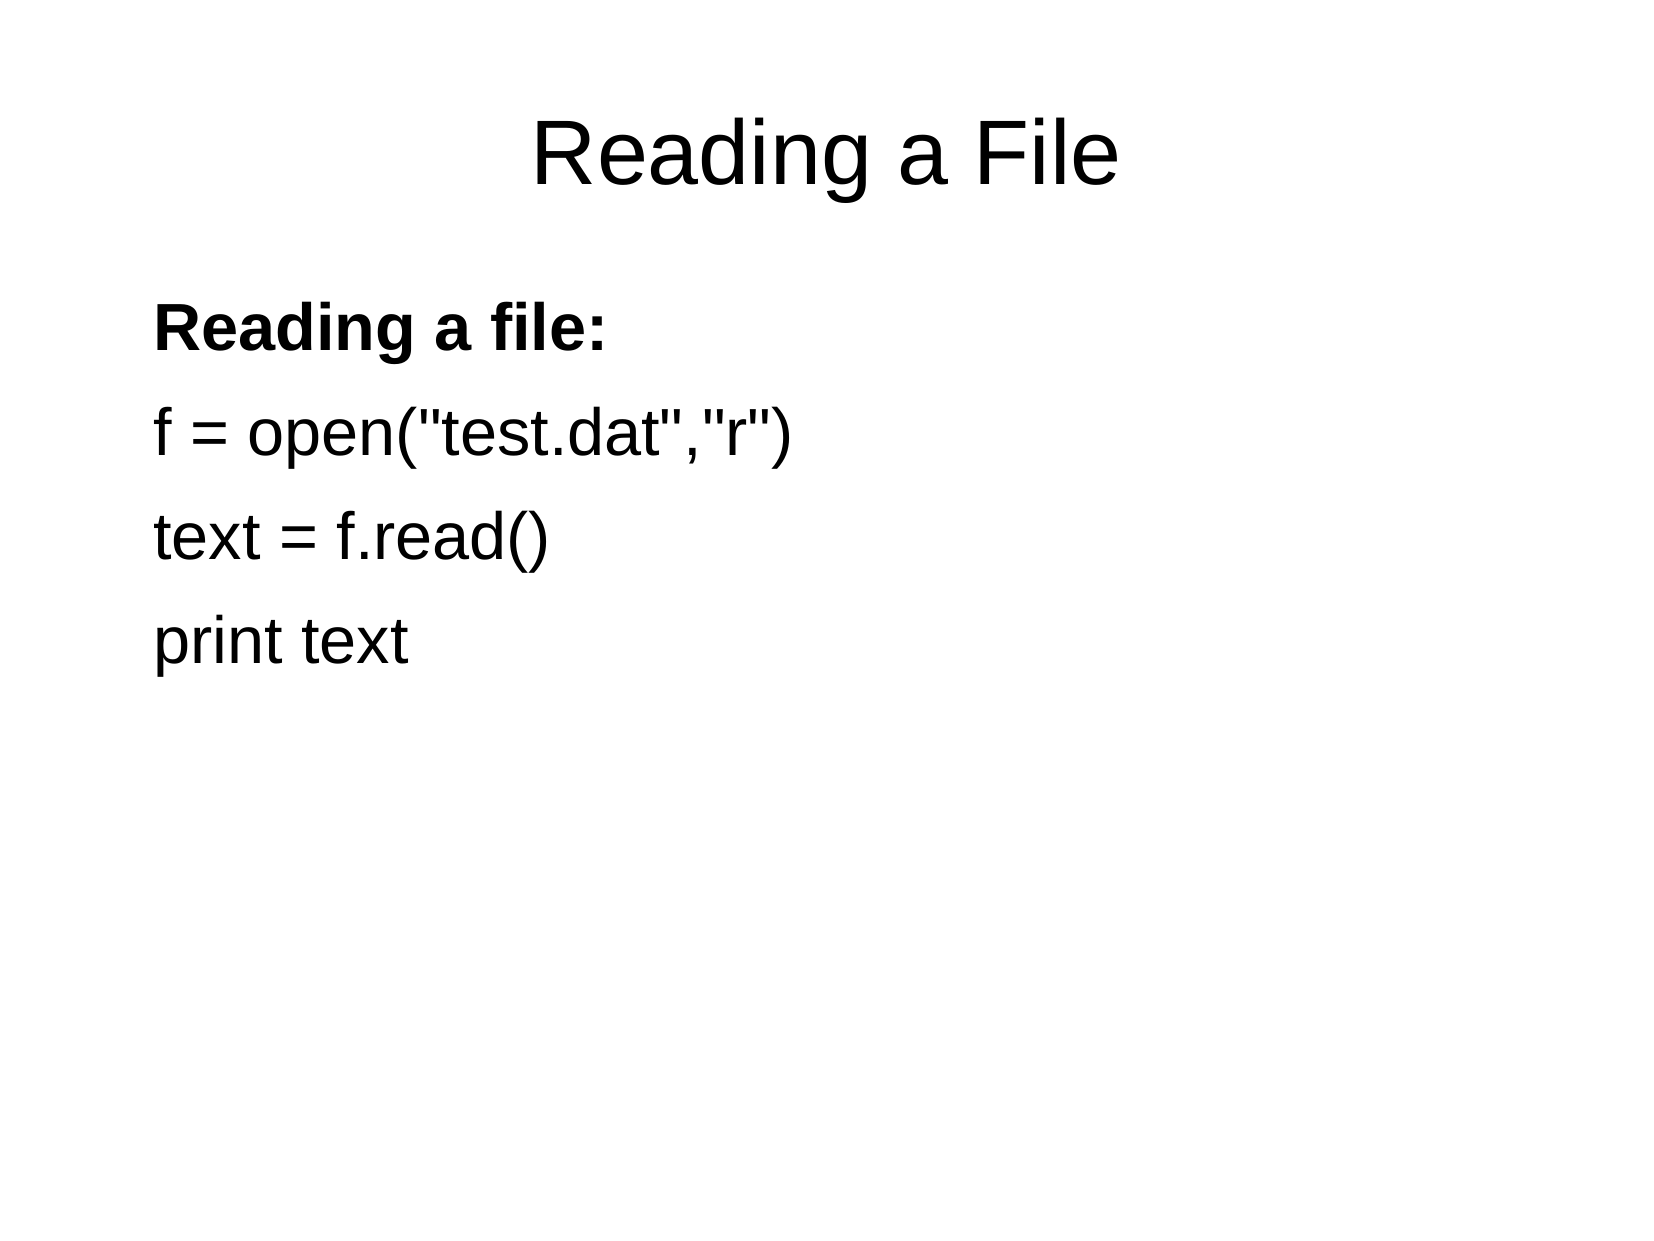

# Reading a File
Reading a file:
f = open("test.dat","r")
text = f.read()
print text